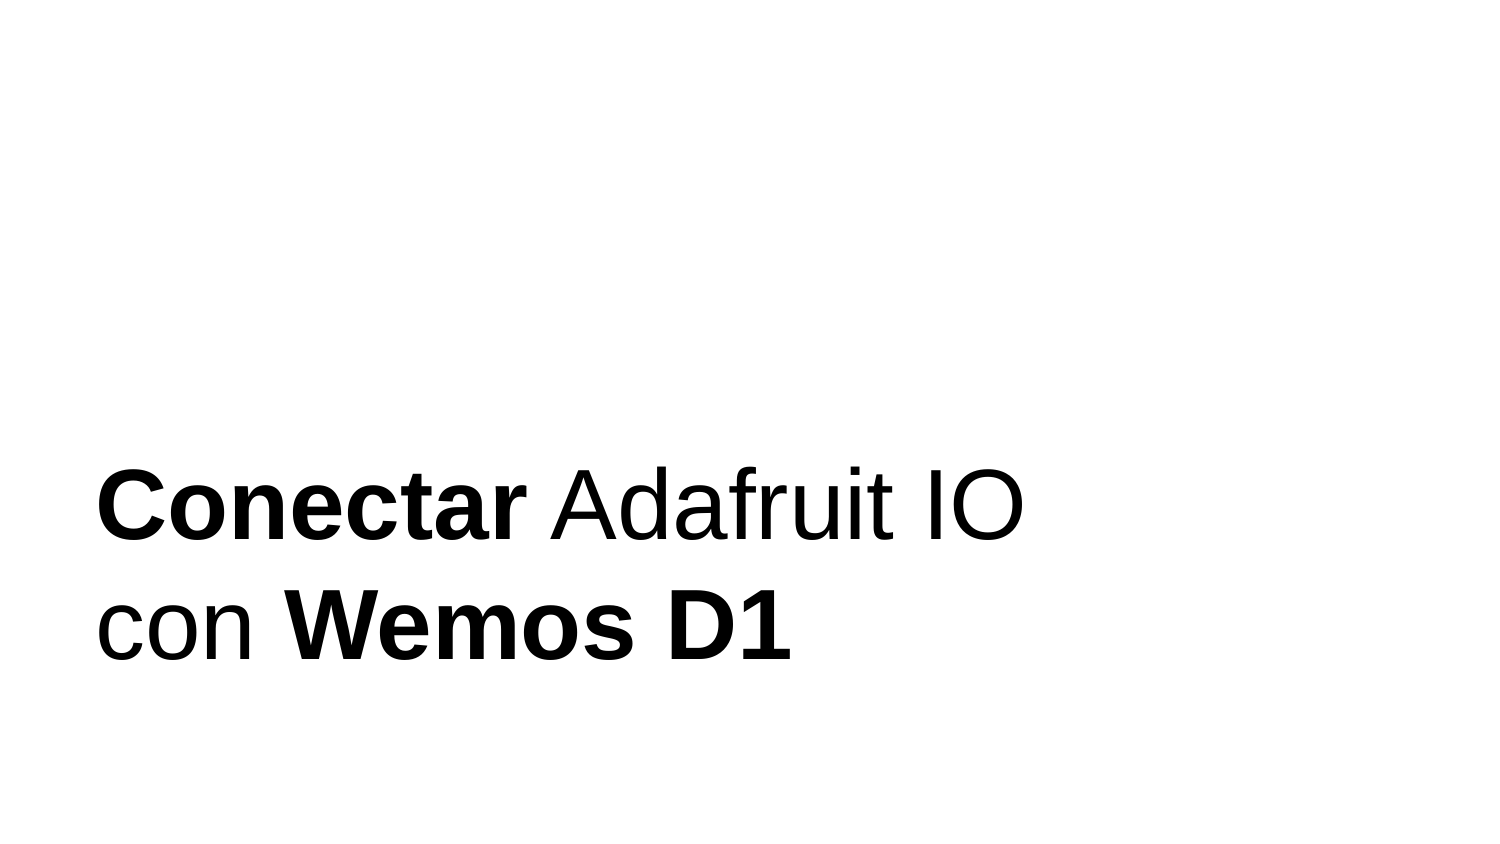

# Conectar Adafruit IO con Wemos D1